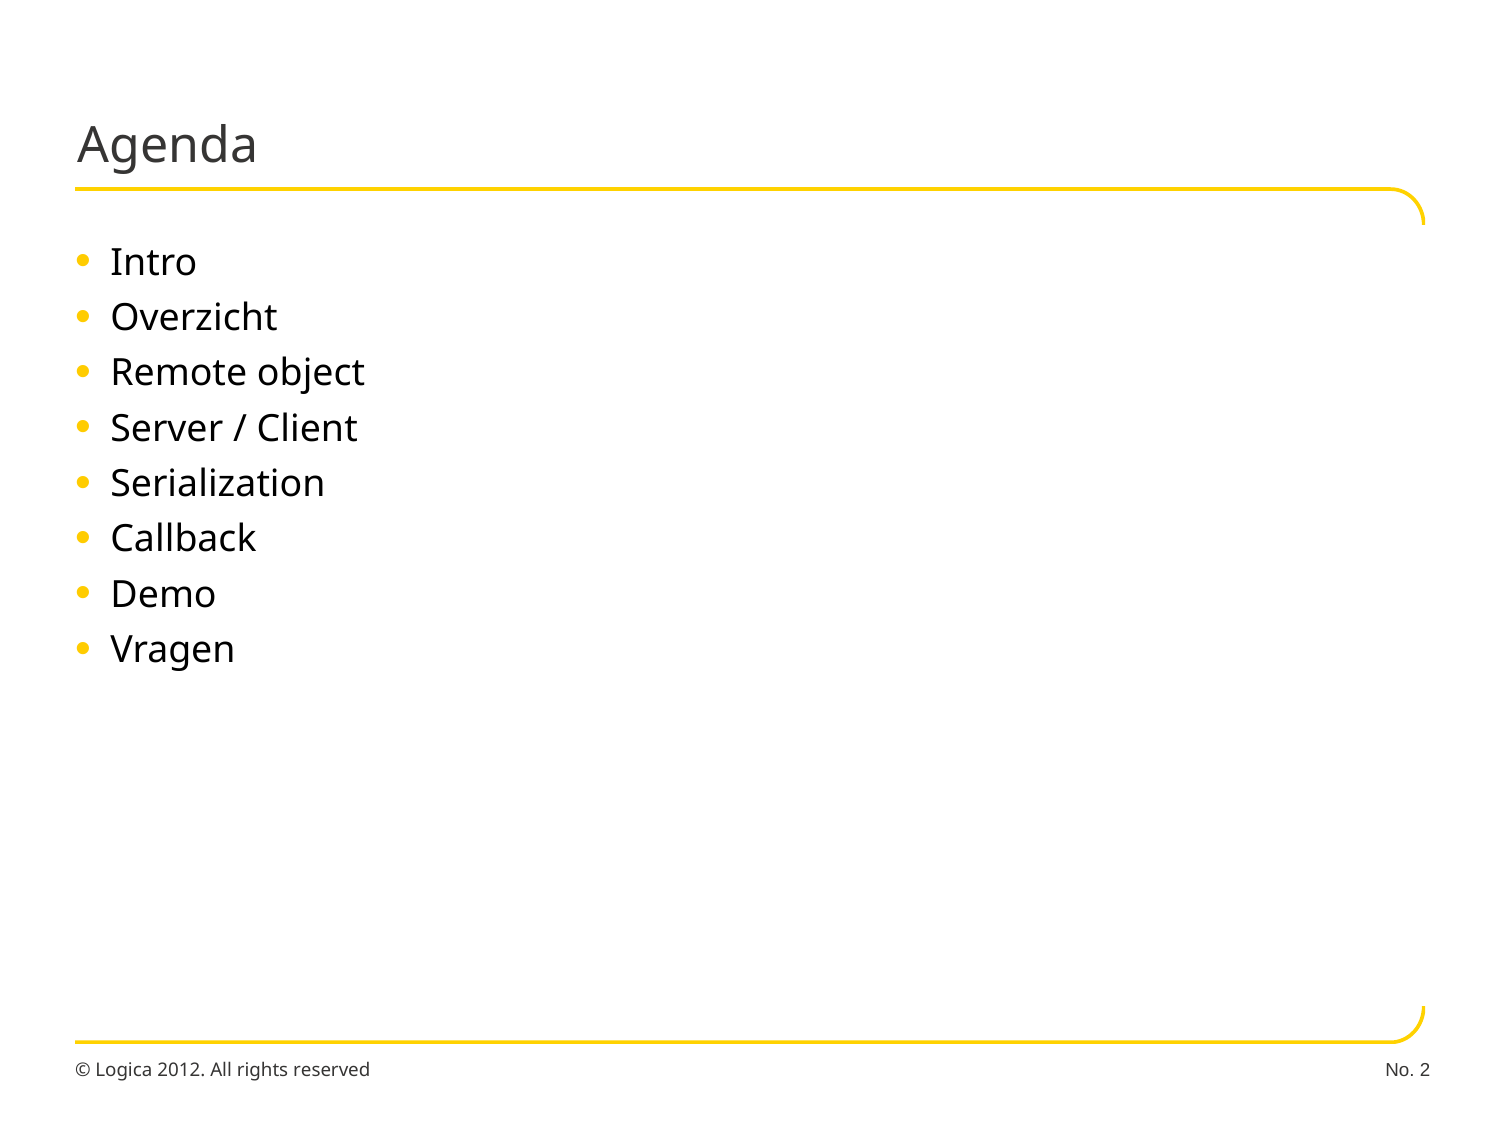

Agenda
Intro Jade
# Intro
Overzicht
Remote object
Server / Client
Serialization
Callback
Demo
Vragen
No.
2 November 2010